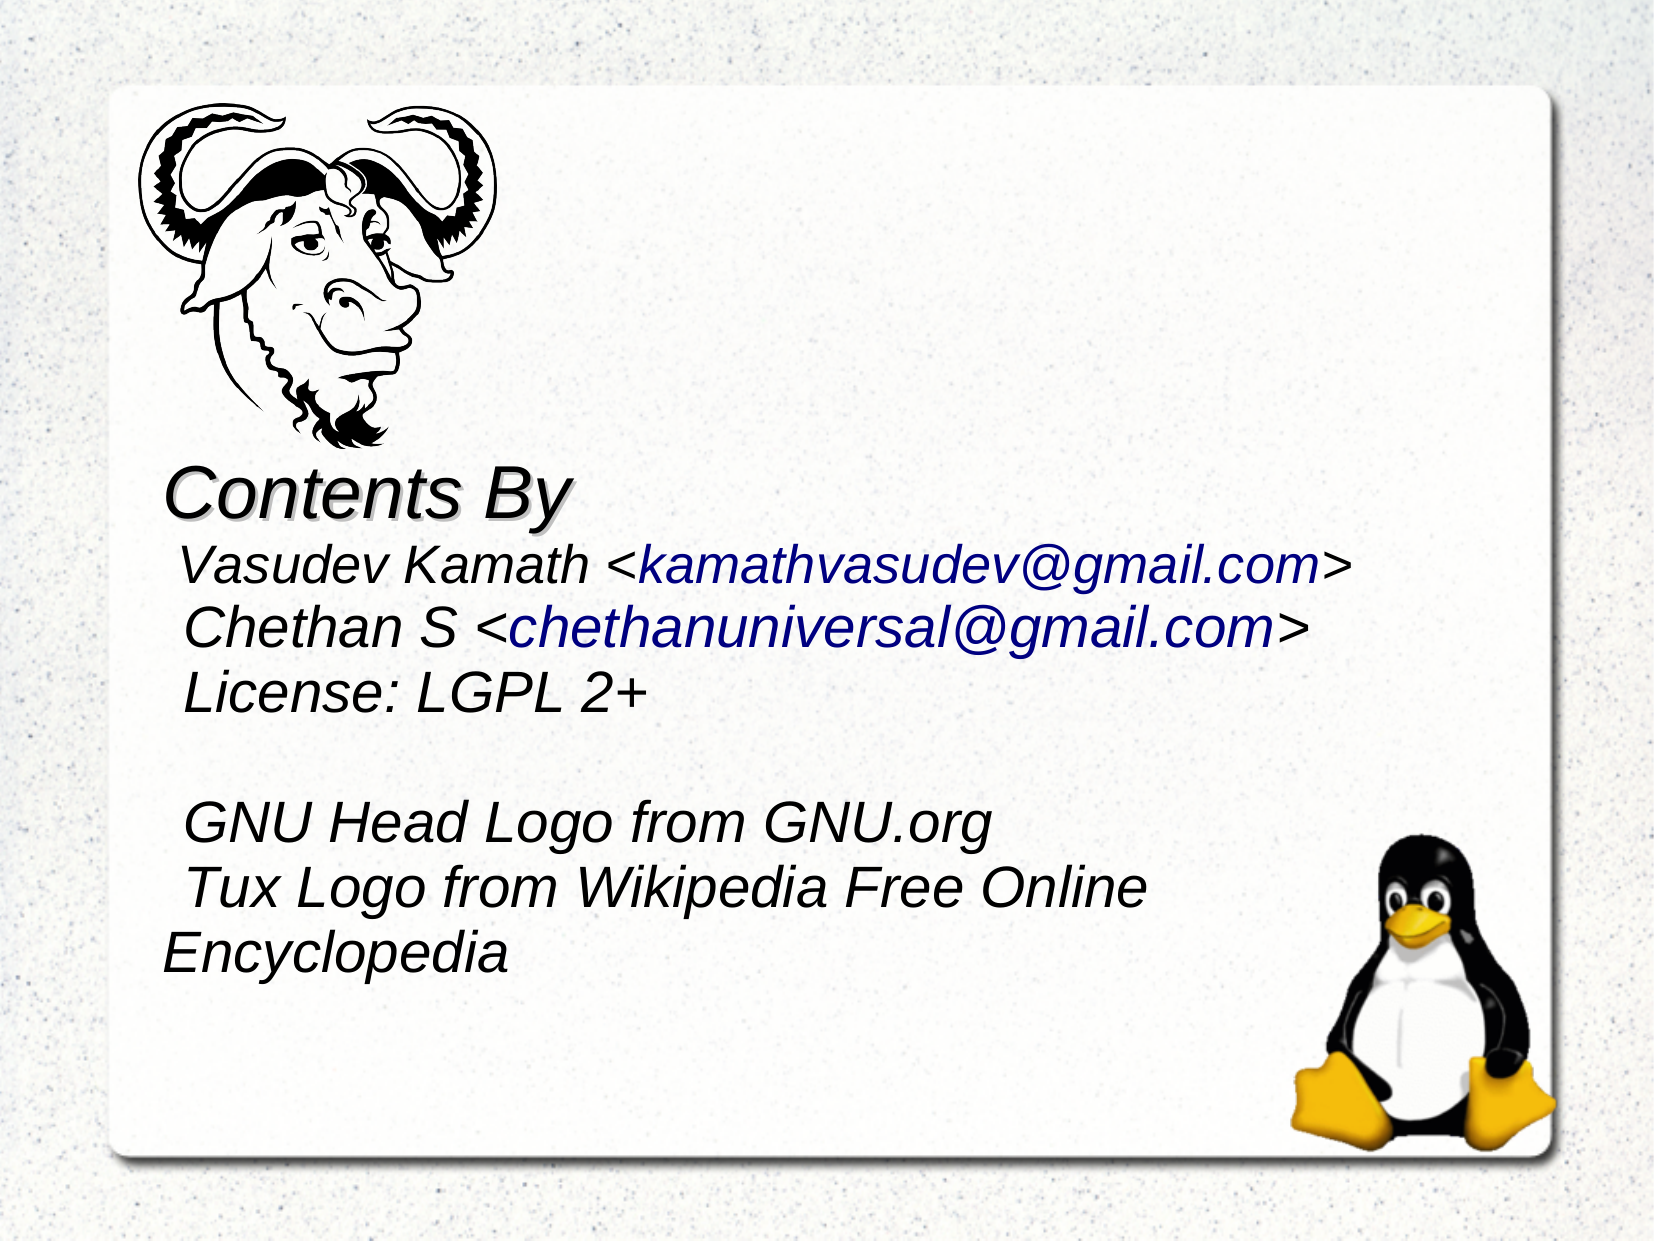

Contents By
 Vasudev Kamath <kamathvasudev@gmail.com>
Chethan S <chethanuniversal@gmail.com>
License: LGPL 2+
GNU Head Logo from GNU.org
Tux Logo from Wikipedia Free Online Encyclopedia